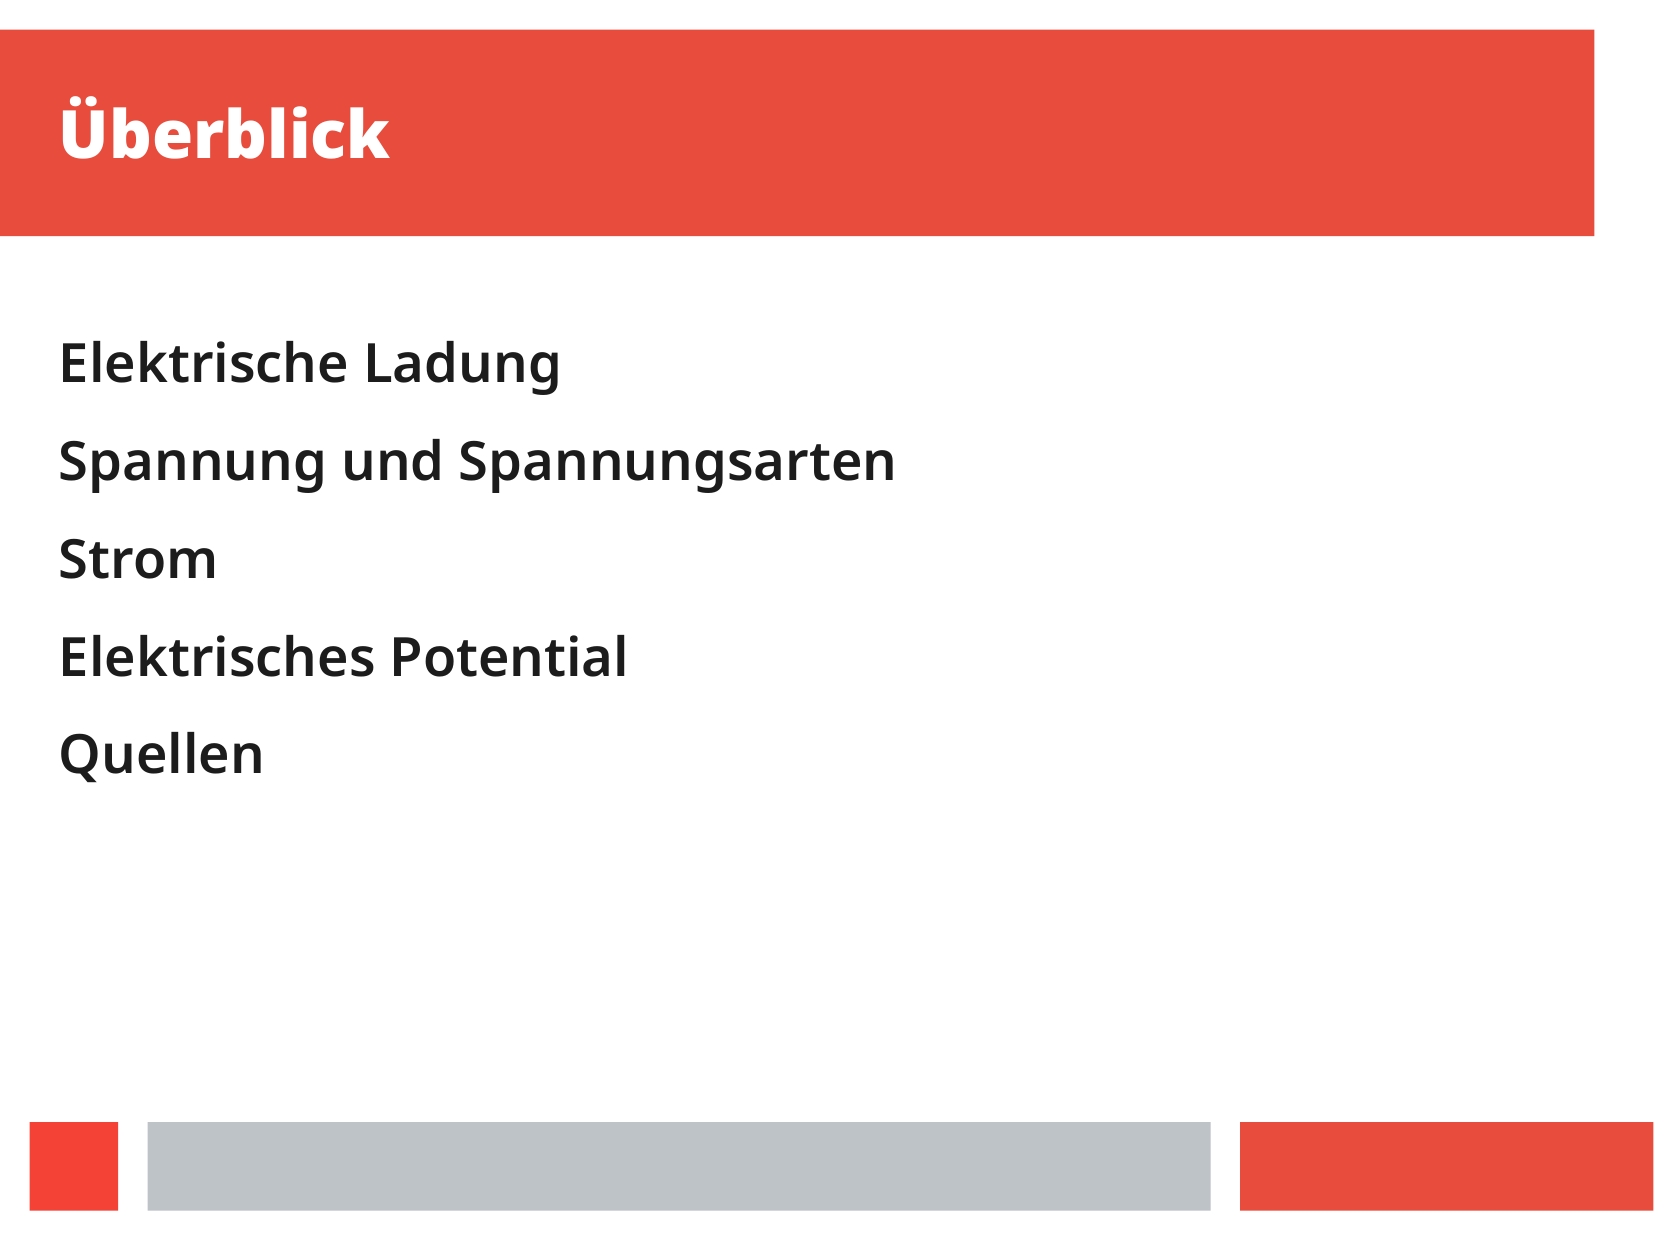

# Überblick
Elektrische Ladung
Spannung und Spannungsarten
Strom
Elektrisches Potential
Quellen